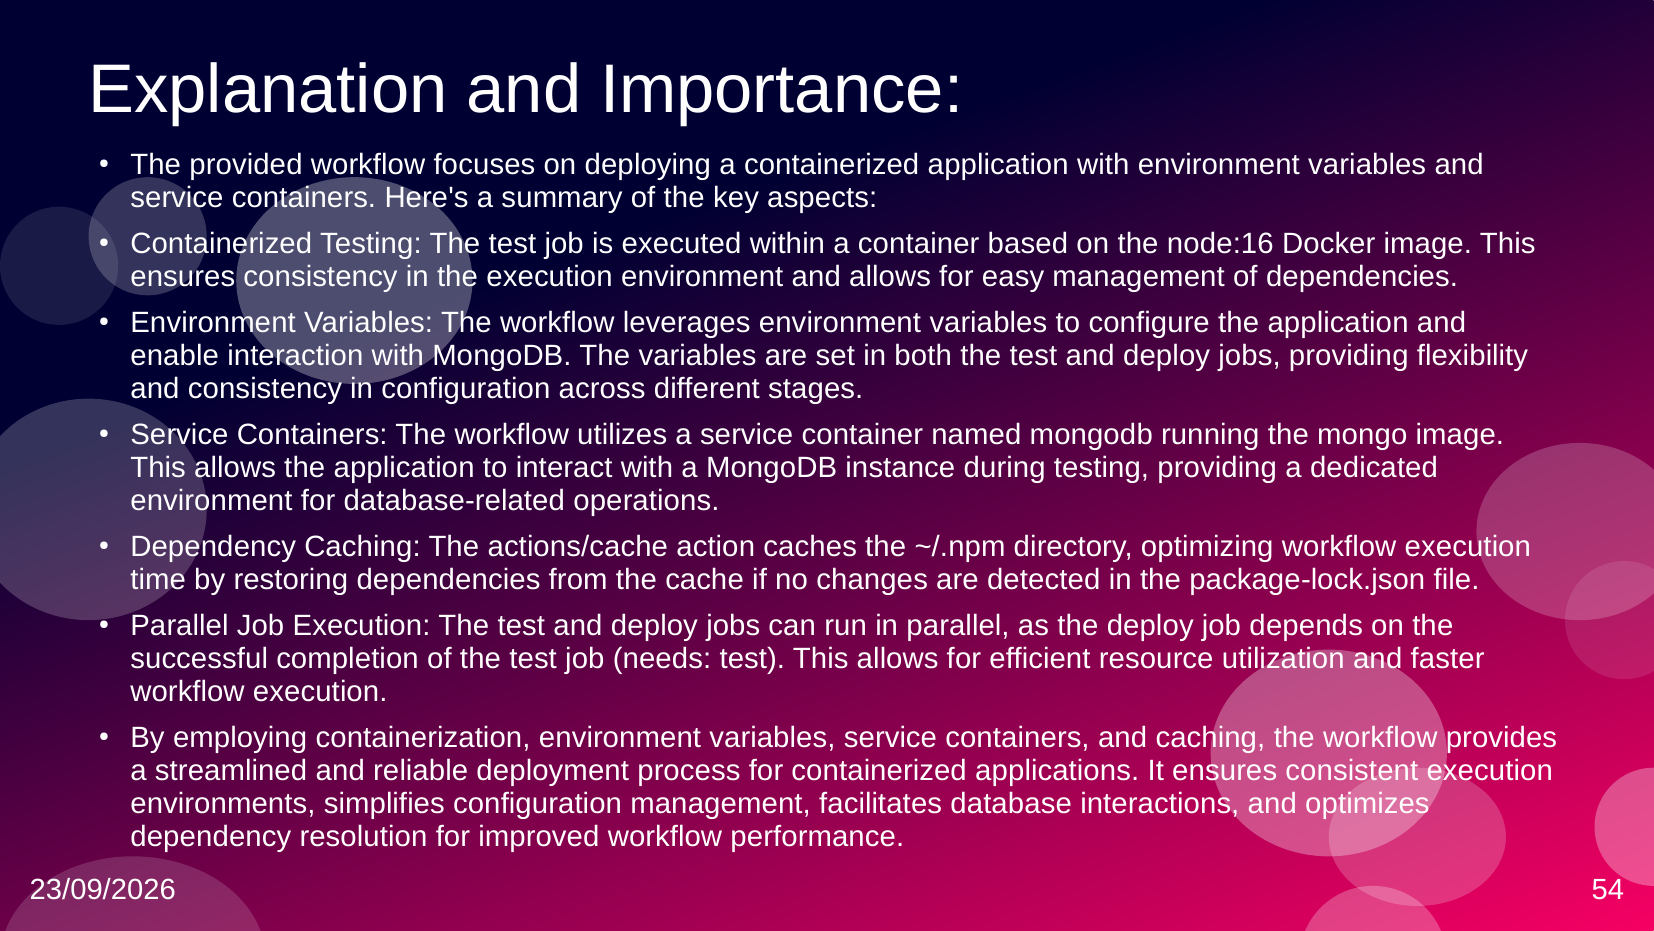

# Explanation and Importance:
The provided workflow focuses on deploying a containerized application with environment variables and service containers. Here's a summary of the key aspects:
Containerized Testing: The test job is executed within a container based on the node:16 Docker image. This ensures consistency in the execution environment and allows for easy management of dependencies.
Environment Variables: The workflow leverages environment variables to configure the application and enable interaction with MongoDB. The variables are set in both the test and deploy jobs, providing flexibility and consistency in configuration across different stages.
Service Containers: The workflow utilizes a service container named mongodb running the mongo image. This allows the application to interact with a MongoDB instance during testing, providing a dedicated environment for database-related operations.
Dependency Caching: The actions/cache action caches the ~/.npm directory, optimizing workflow execution time by restoring dependencies from the cache if no changes are detected in the package-lock.json file.
Parallel Job Execution: The test and deploy jobs can run in parallel, as the deploy job depends on the successful completion of the test job (needs: test). This allows for efficient resource utilization and faster workflow execution.
By employing containerization, environment variables, service containers, and caching, the workflow provides a streamlined and reliable deployment process for containerized applications. It ensures consistent execution environments, simplifies configuration management, facilitates database interactions, and optimizes dependency resolution for improved workflow performance.
54